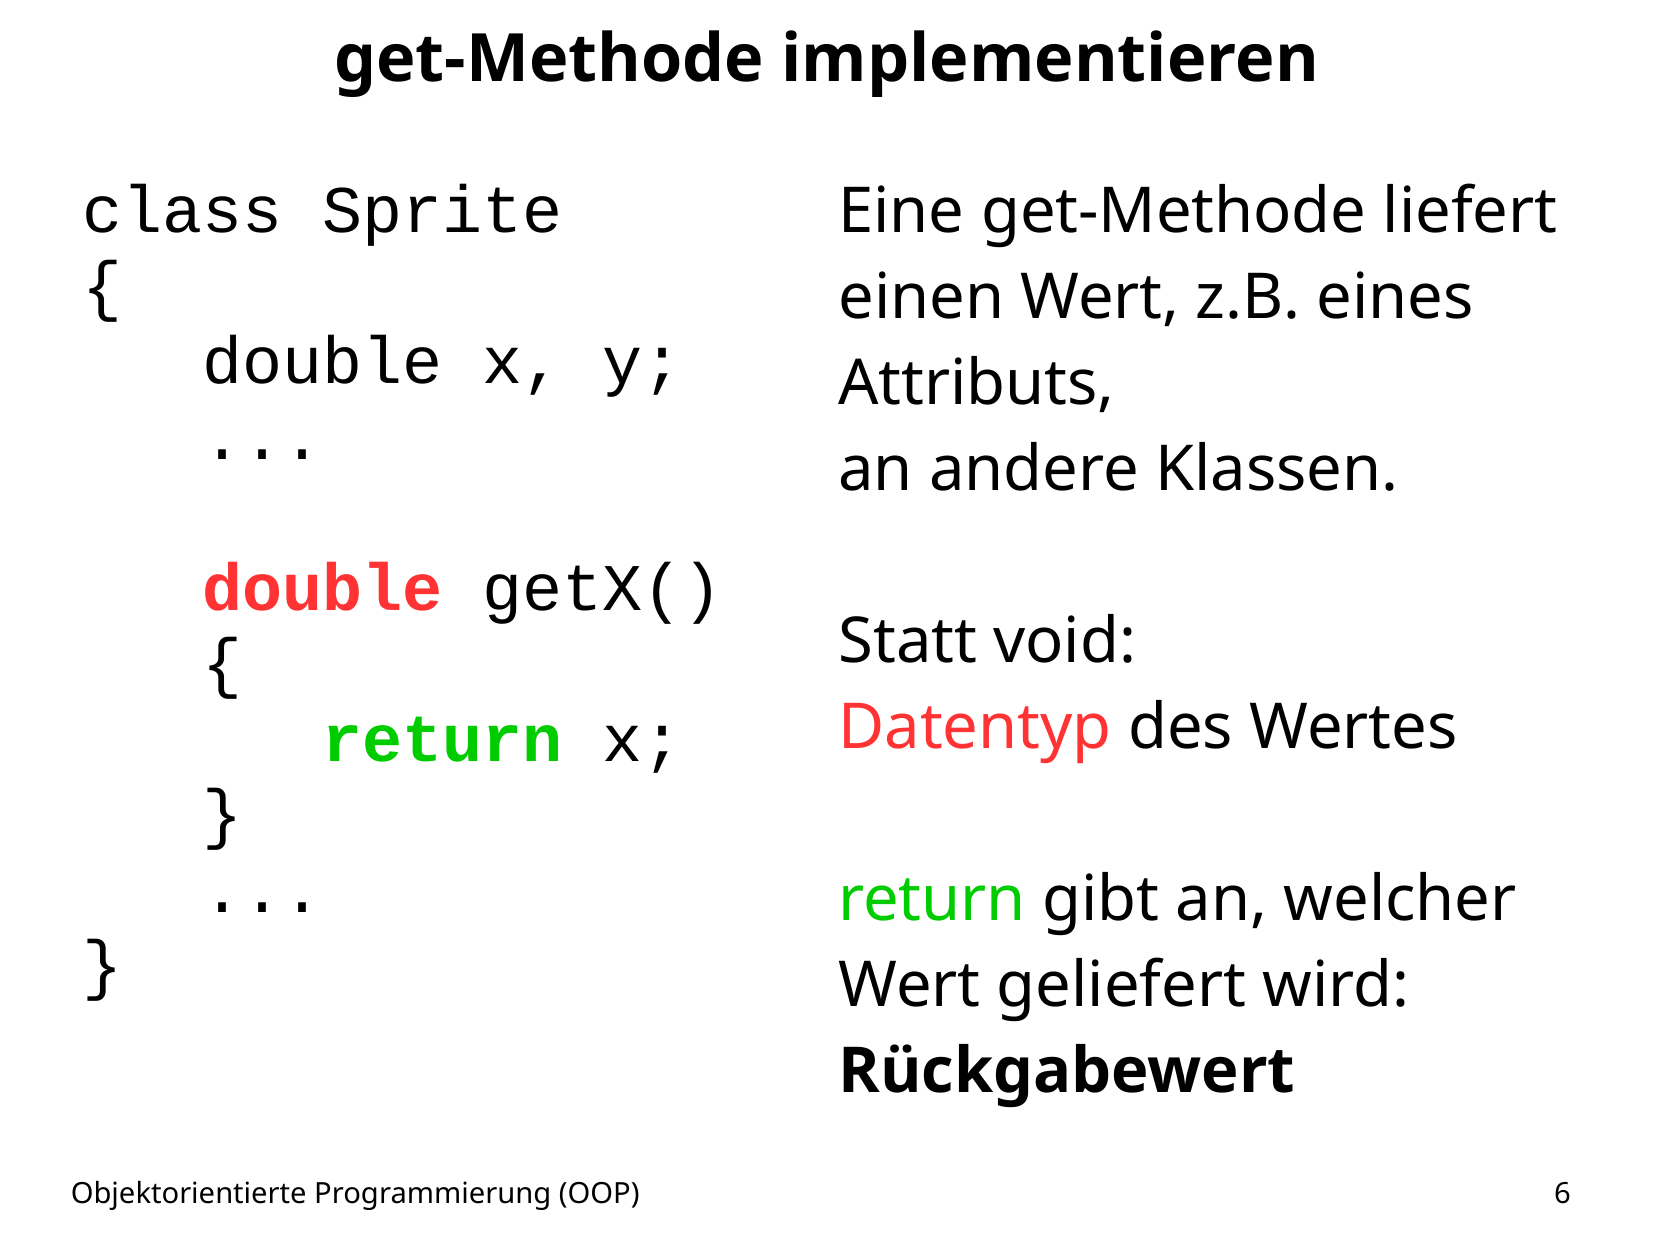

# get-Methode implementieren
Eine get-Methode liefert einen Wert, z.B. eines Attributs,
an andere Klassen.
Statt void:
Datentyp des Wertes
return gibt an, welcher Wert geliefert wird:
Rückgabewert
class Sprite
{
 double x, y;
 ...
 double getX()
 {
 return x;
 }
 ...
}
Objektorientierte Programmierung (OOP)
6